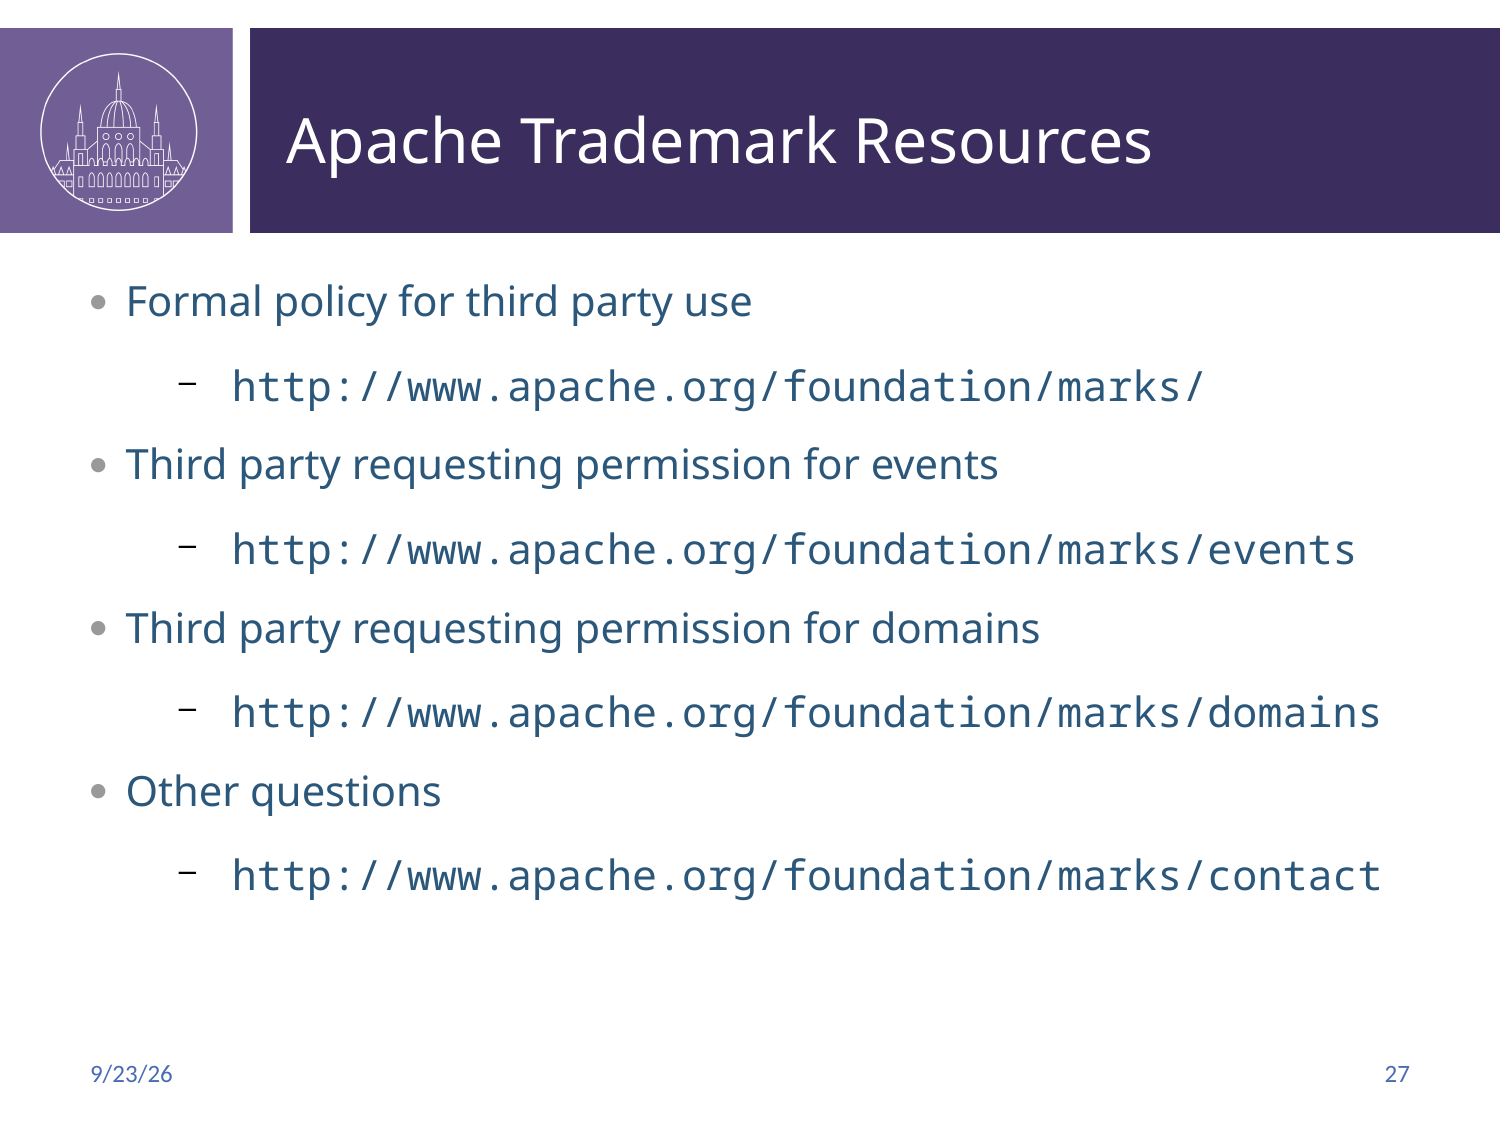

# Apache Trademark Resources
Formal policy for third party use
http://www.apache.org/foundation/marks/
Third party requesting permission for events
http://www.apache.org/foundation/marks/events
Third party requesting permission for domains
http://www.apache.org/foundation/marks/domains
Other questions
http://www.apache.org/foundation/marks/contact